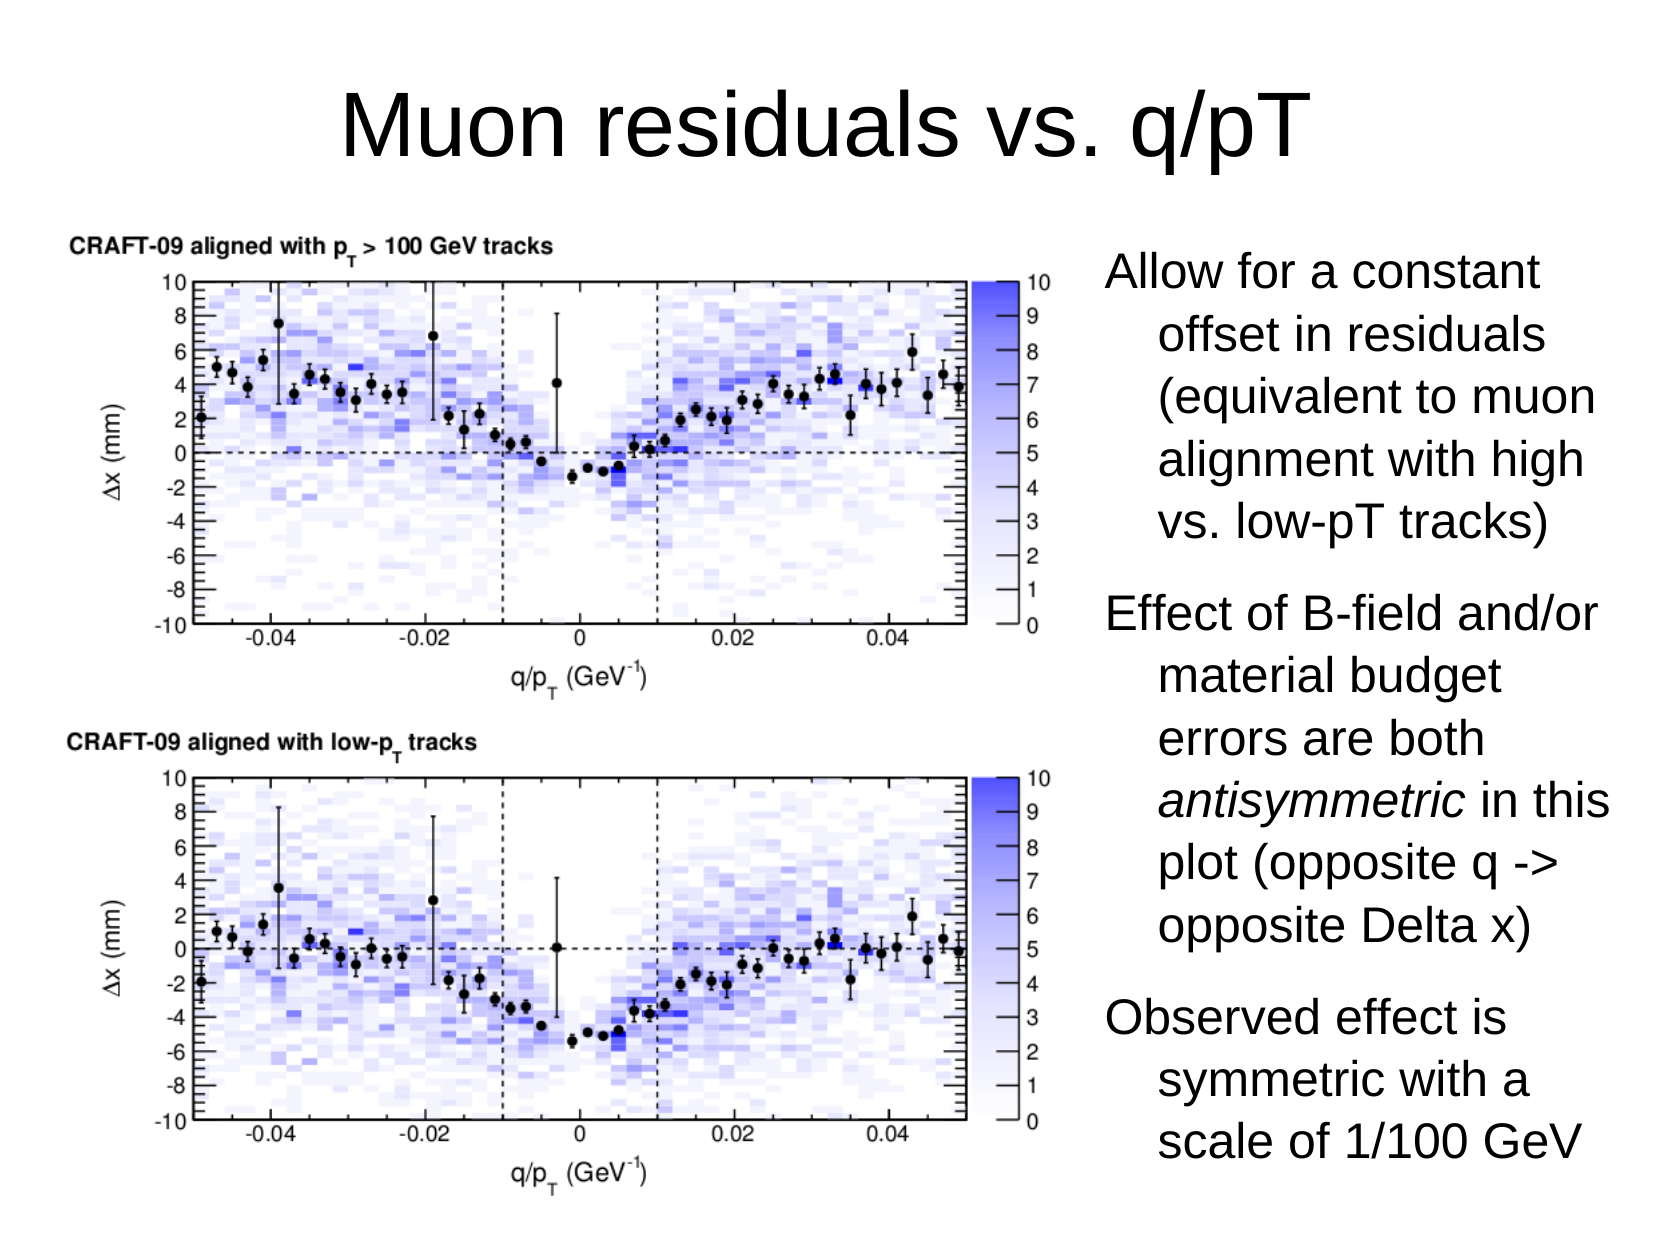

Muon residuals vs. q/pT
Allow for a constant offset in residuals (equivalent to muon alignment with high vs. low-pT tracks)‏
Effect of B-field and/or material budget errors are both antisymmetric in this plot (opposite q -> opposite Delta x)‏
Observed effect is symmetric with a scale of 1/100 GeV